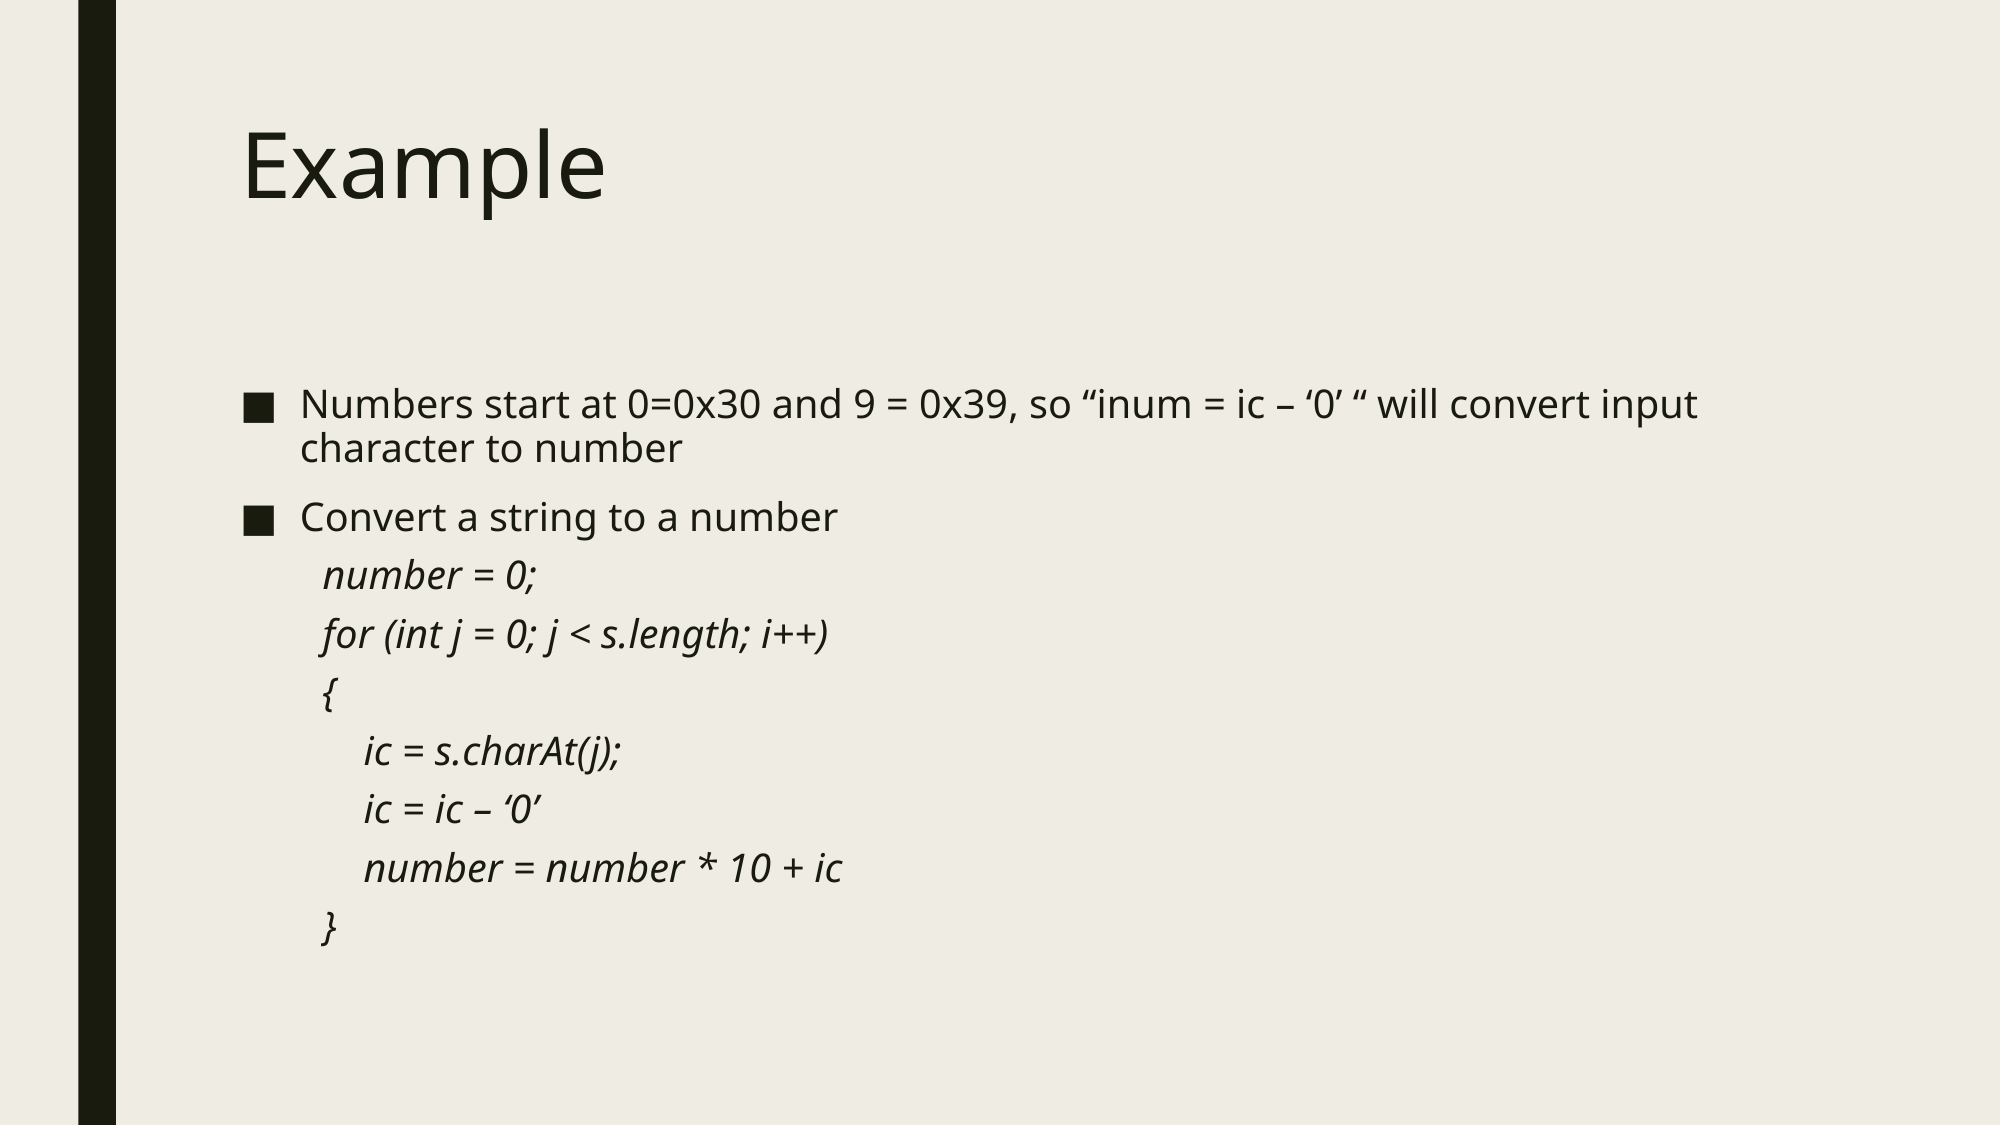

# Example
Numbers start at 0=0x30 and 9 = 0x39, so “inum = ic – ‘0’ “ will convert input character to number
Convert a string to a number
number = 0;
for (int j = 0; j < s.length; i++)
{
 ic = s.charAt(j);
 ic = ic – ‘0’
 number = number * 10 + ic
}